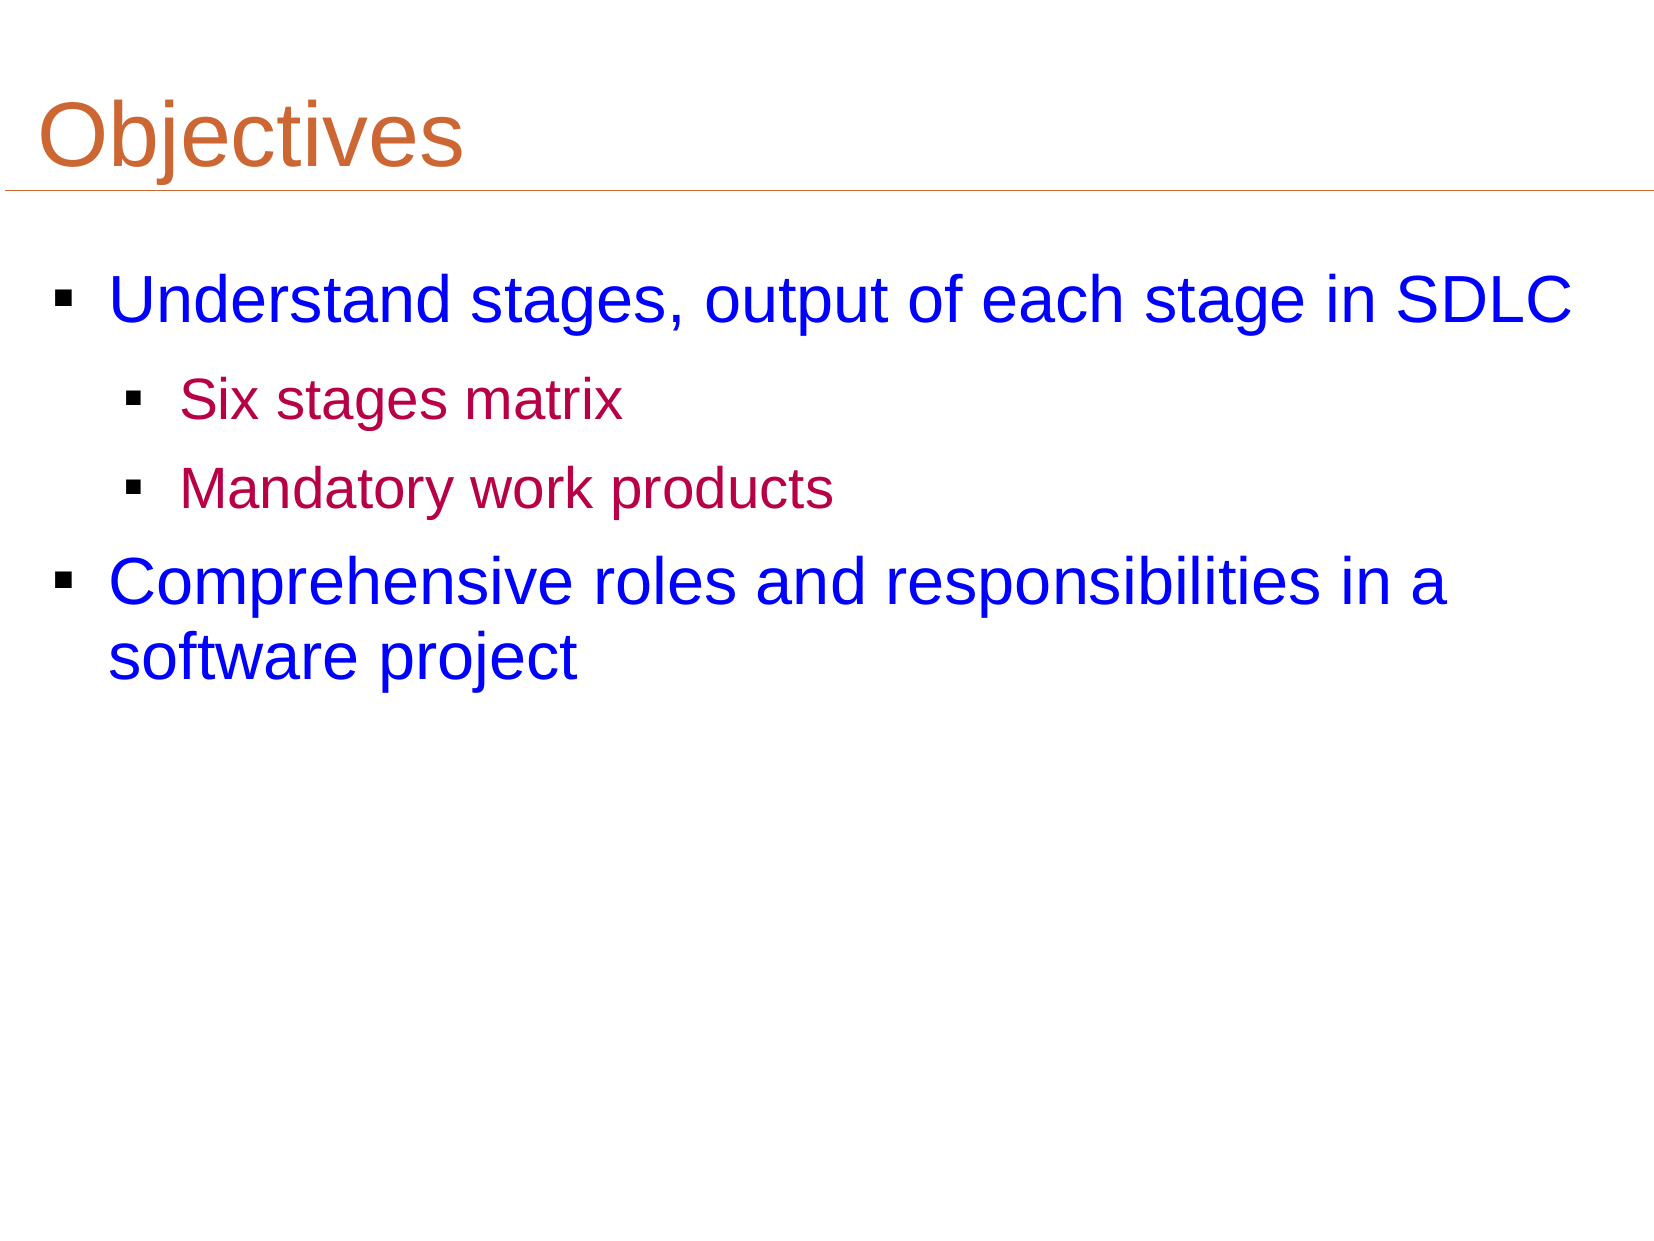

# Objectives
Understand stages, output of each stage in SDLC
Six stages matrix
Mandatory work products
Comprehensive roles and responsibilities in a software project